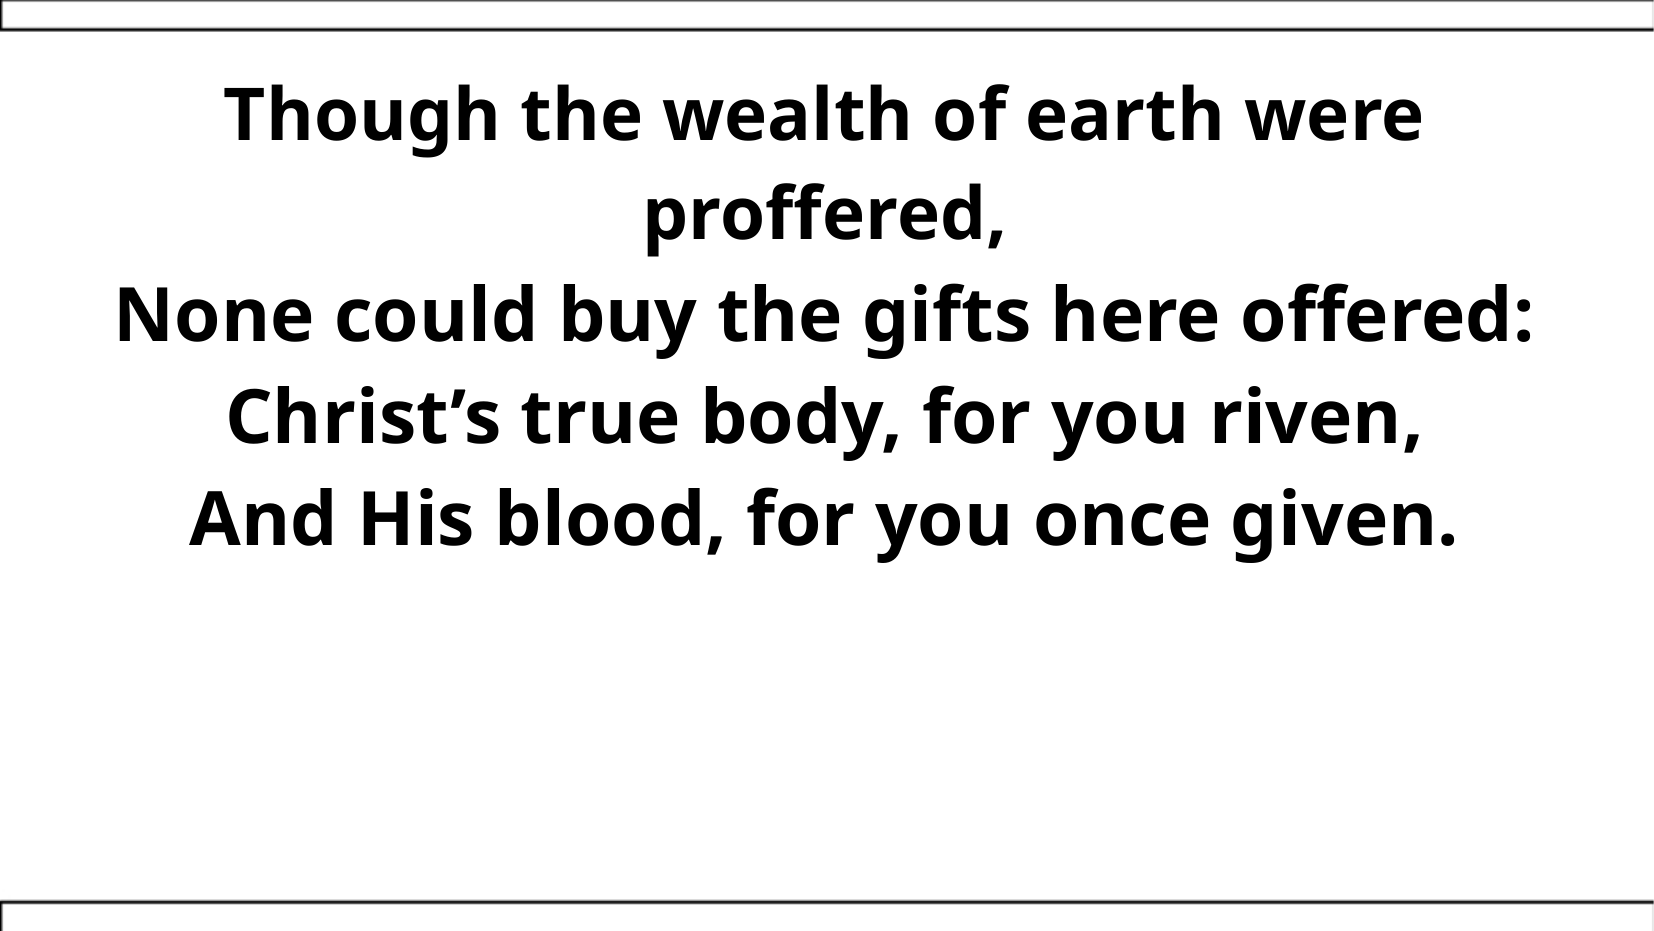

Though the wealth of earth were proffered,
None could buy the gifts here offered:
Christ’s true body, for you riven,
And His blood, for you once given.